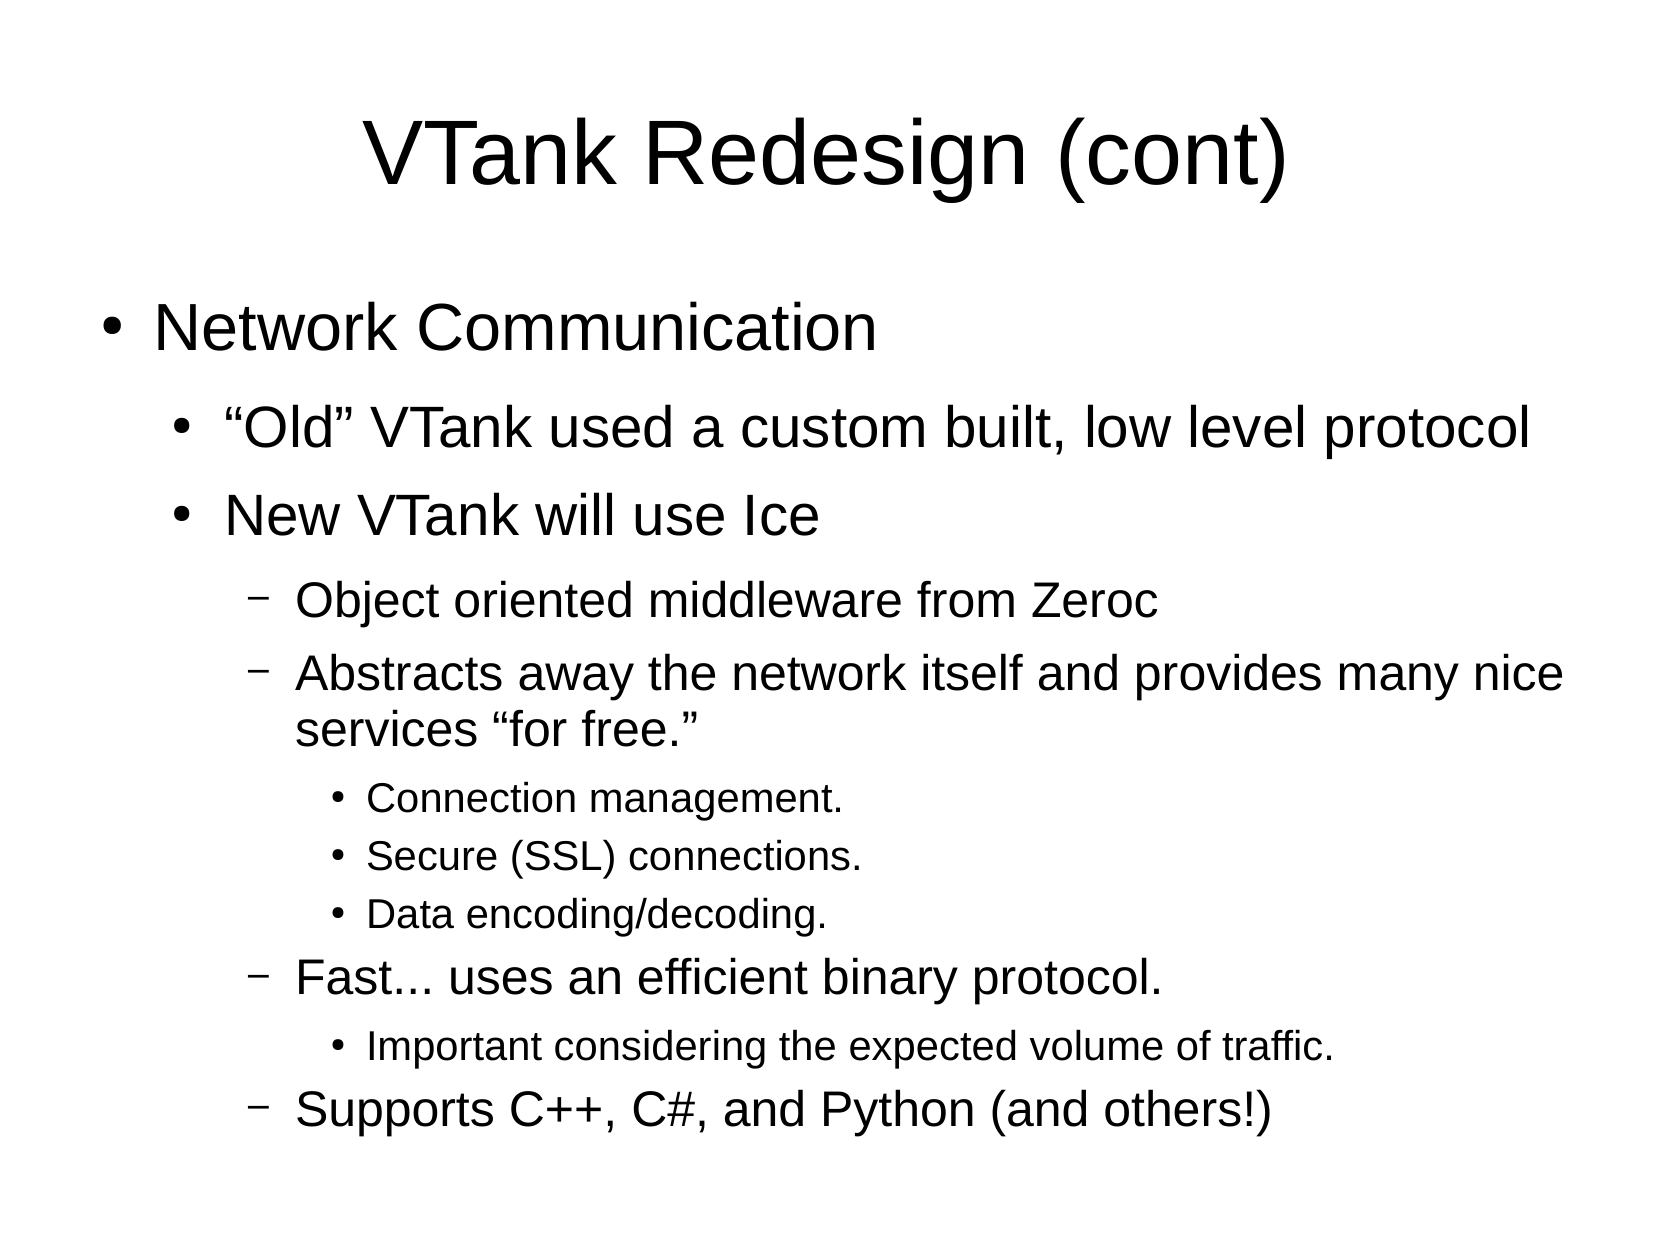

# VTank Redesign (cont)
Network Communication
“Old” VTank used a custom built, low level protocol
New VTank will use Ice
Object oriented middleware from Zeroc
Abstracts away the network itself and provides many nice services “for free.”
Connection management.
Secure (SSL) connections.
Data encoding/decoding.
Fast... uses an efficient binary protocol.
Important considering the expected volume of traffic.
Supports C++, C#, and Python (and others!)